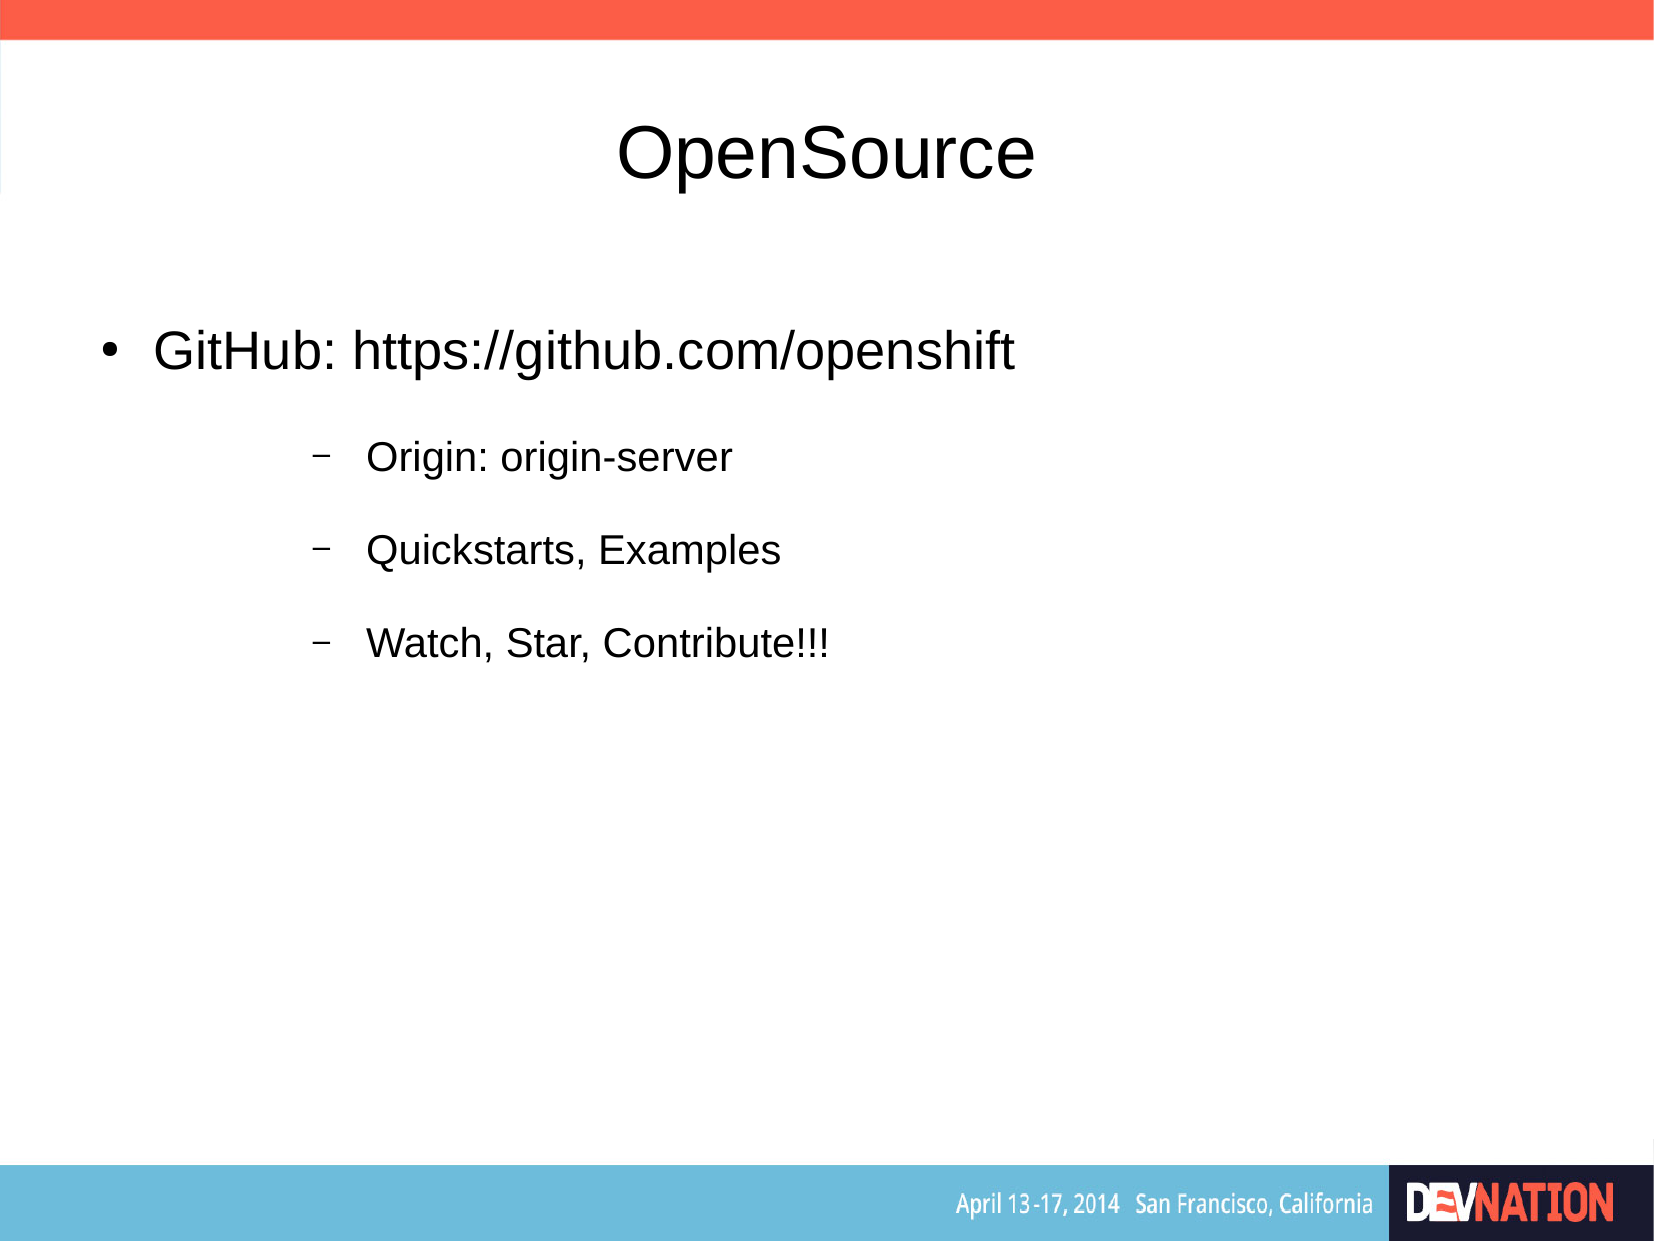

# OpenSource
GitHub: https://github.com/openshift
Origin: origin-server
Quickstarts, Examples
Watch, Star, Contribute!!!